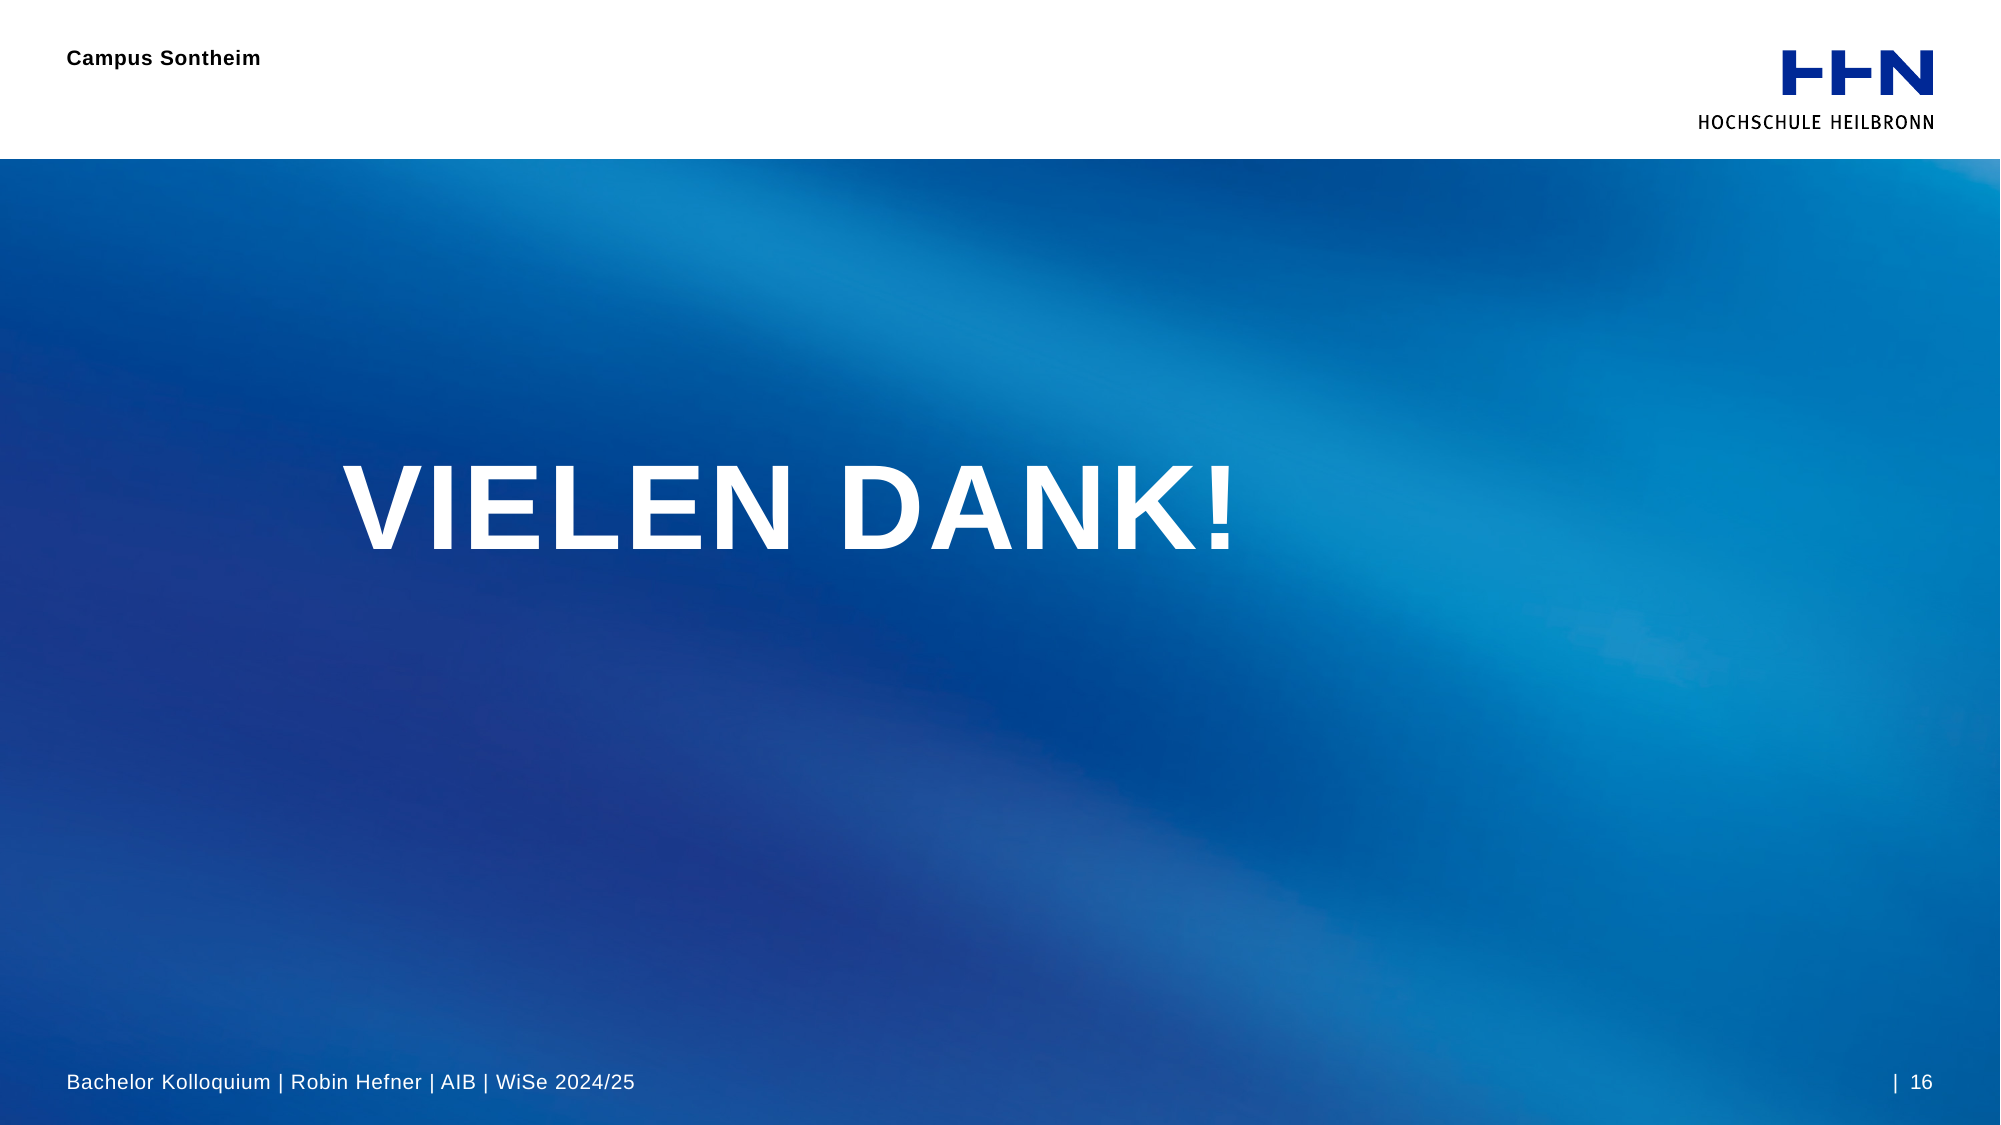

Campus Sontheim
# VIELEN DANK!
Bachelor Kolloquium | Robin Hefner | AIB | WiSe 2024/25